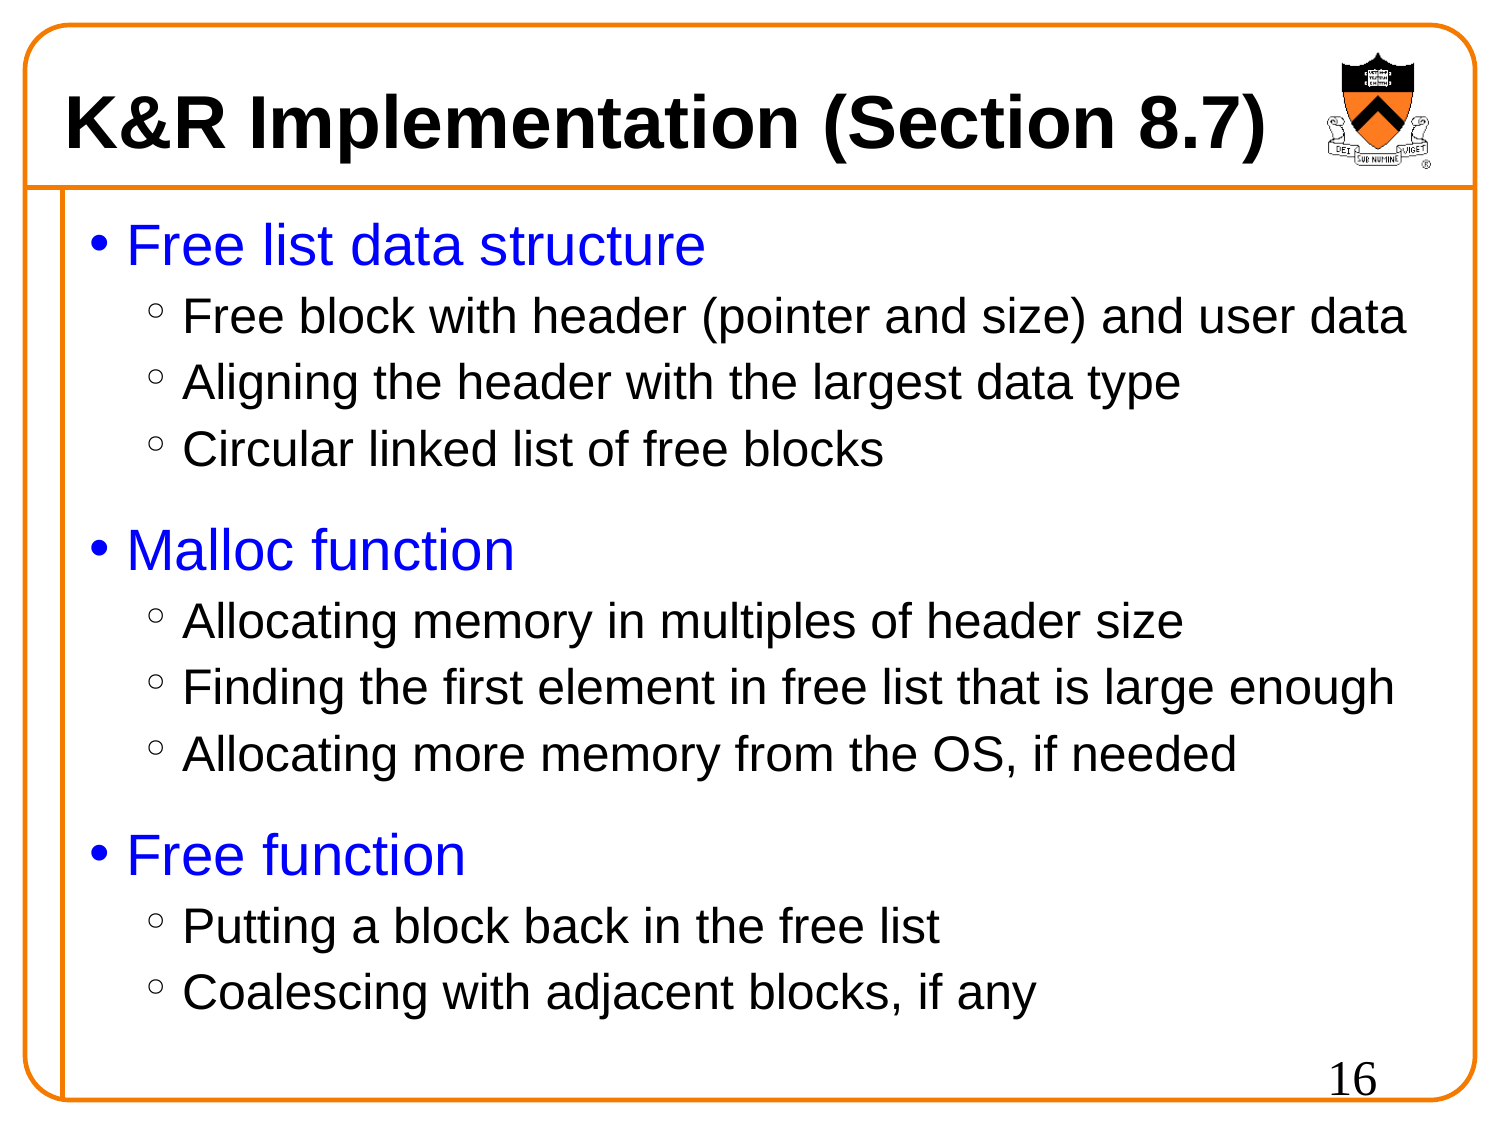

# K&R Implementation (Section 8.7)
Free list data structure
Free block with header (pointer and size) and user data
Aligning the header with the largest data type
Circular linked list of free blocks
Malloc function
Allocating memory in multiples of header size
Finding the first element in free list that is large enough
Allocating more memory from the OS, if needed
Free function
Putting a block back in the free list
Coalescing with adjacent blocks, if any
16